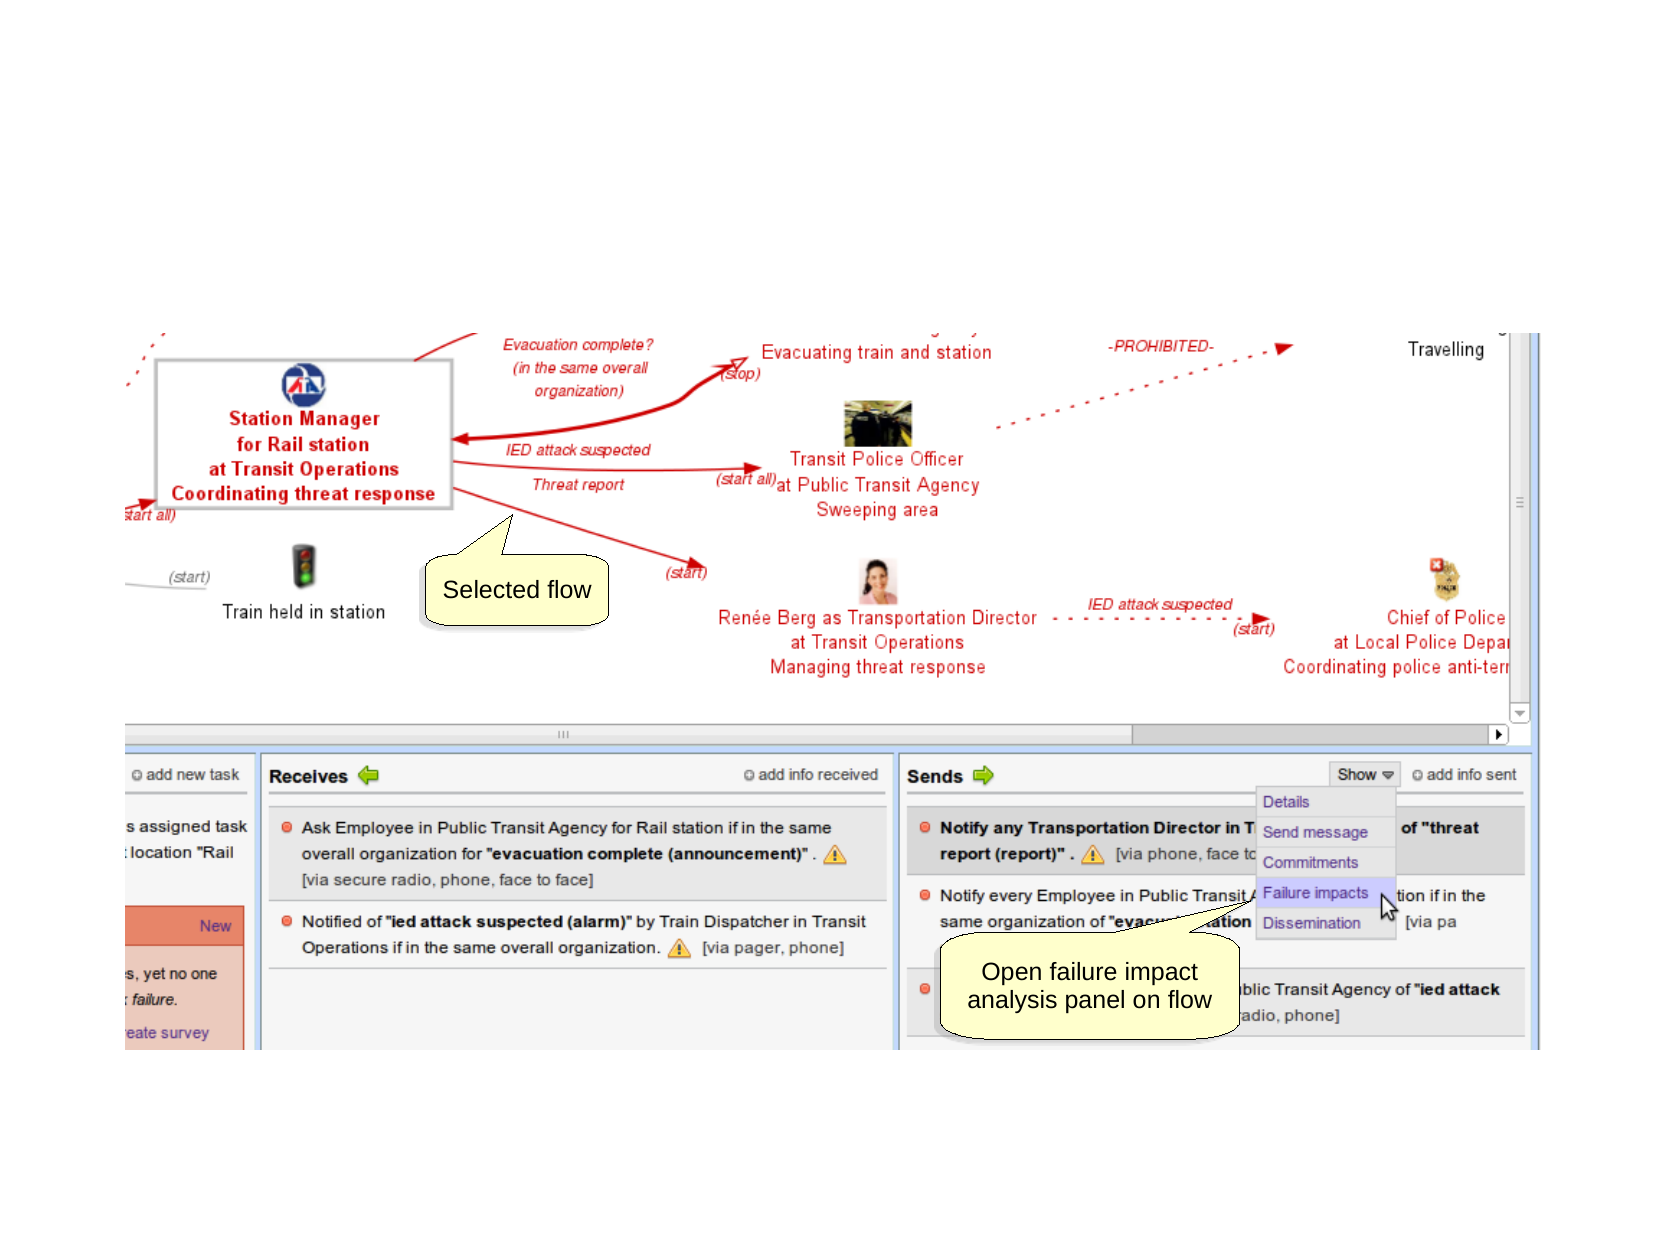

Selected flow
Open failure impact analysis panel on flow